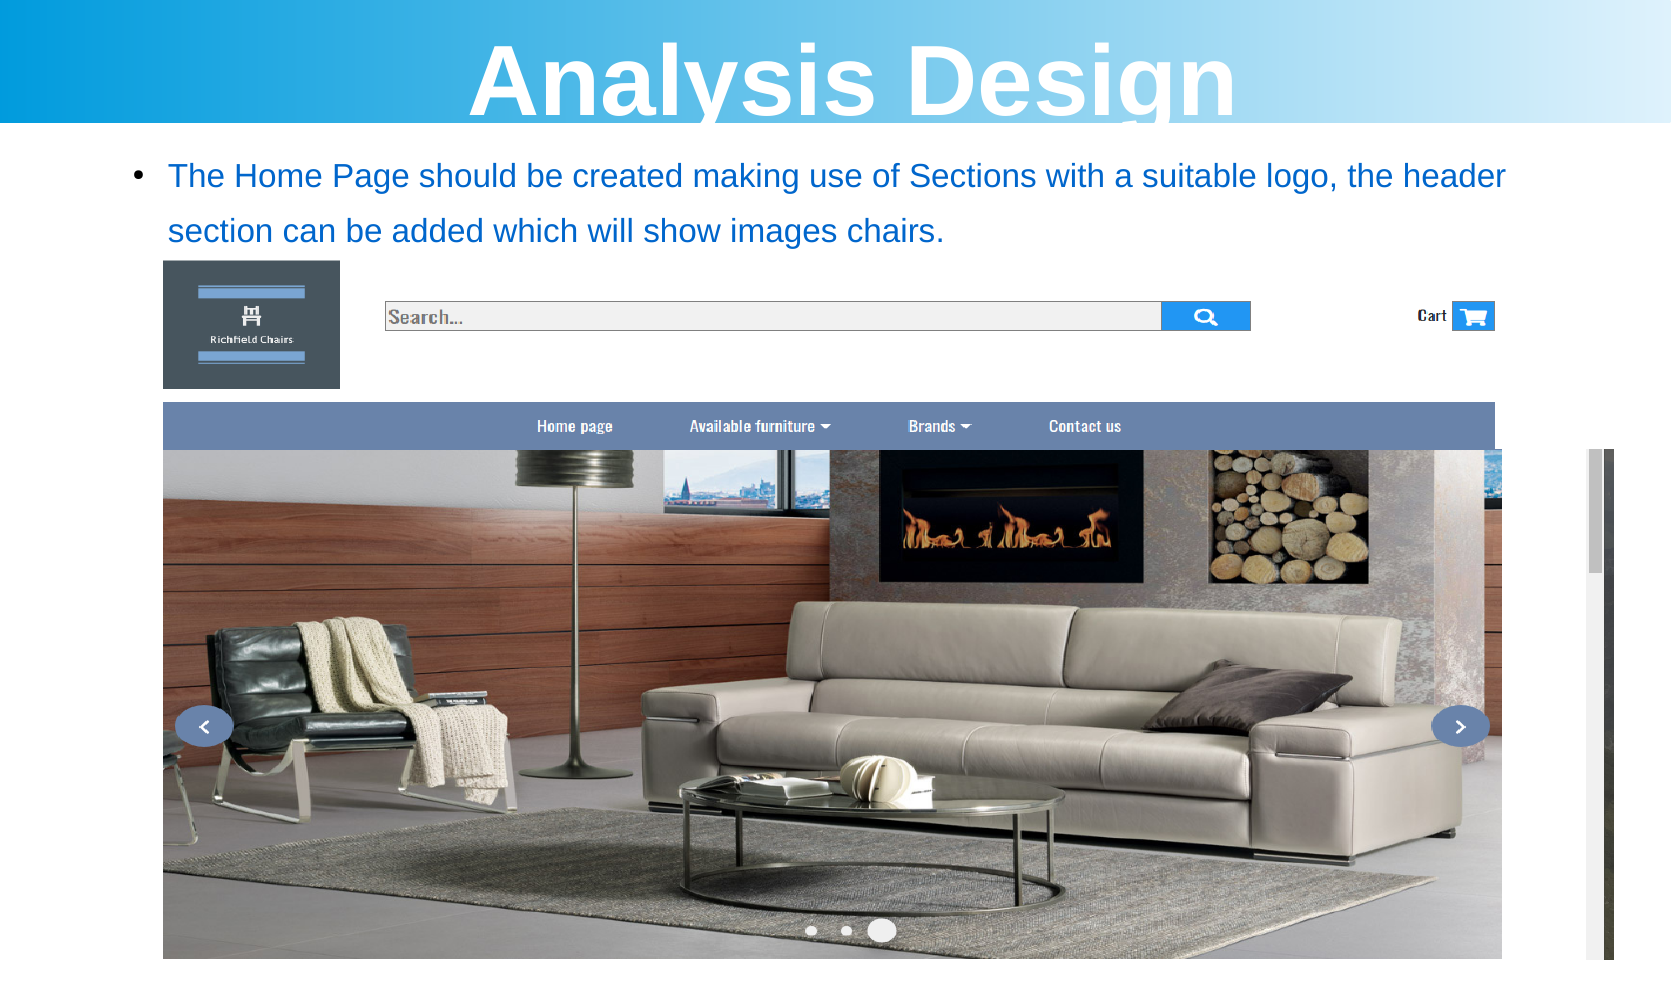

# Analysis Design
The Home Page should be created making use of Sections with a suitable logo, the header section can be added which will show images chairs.